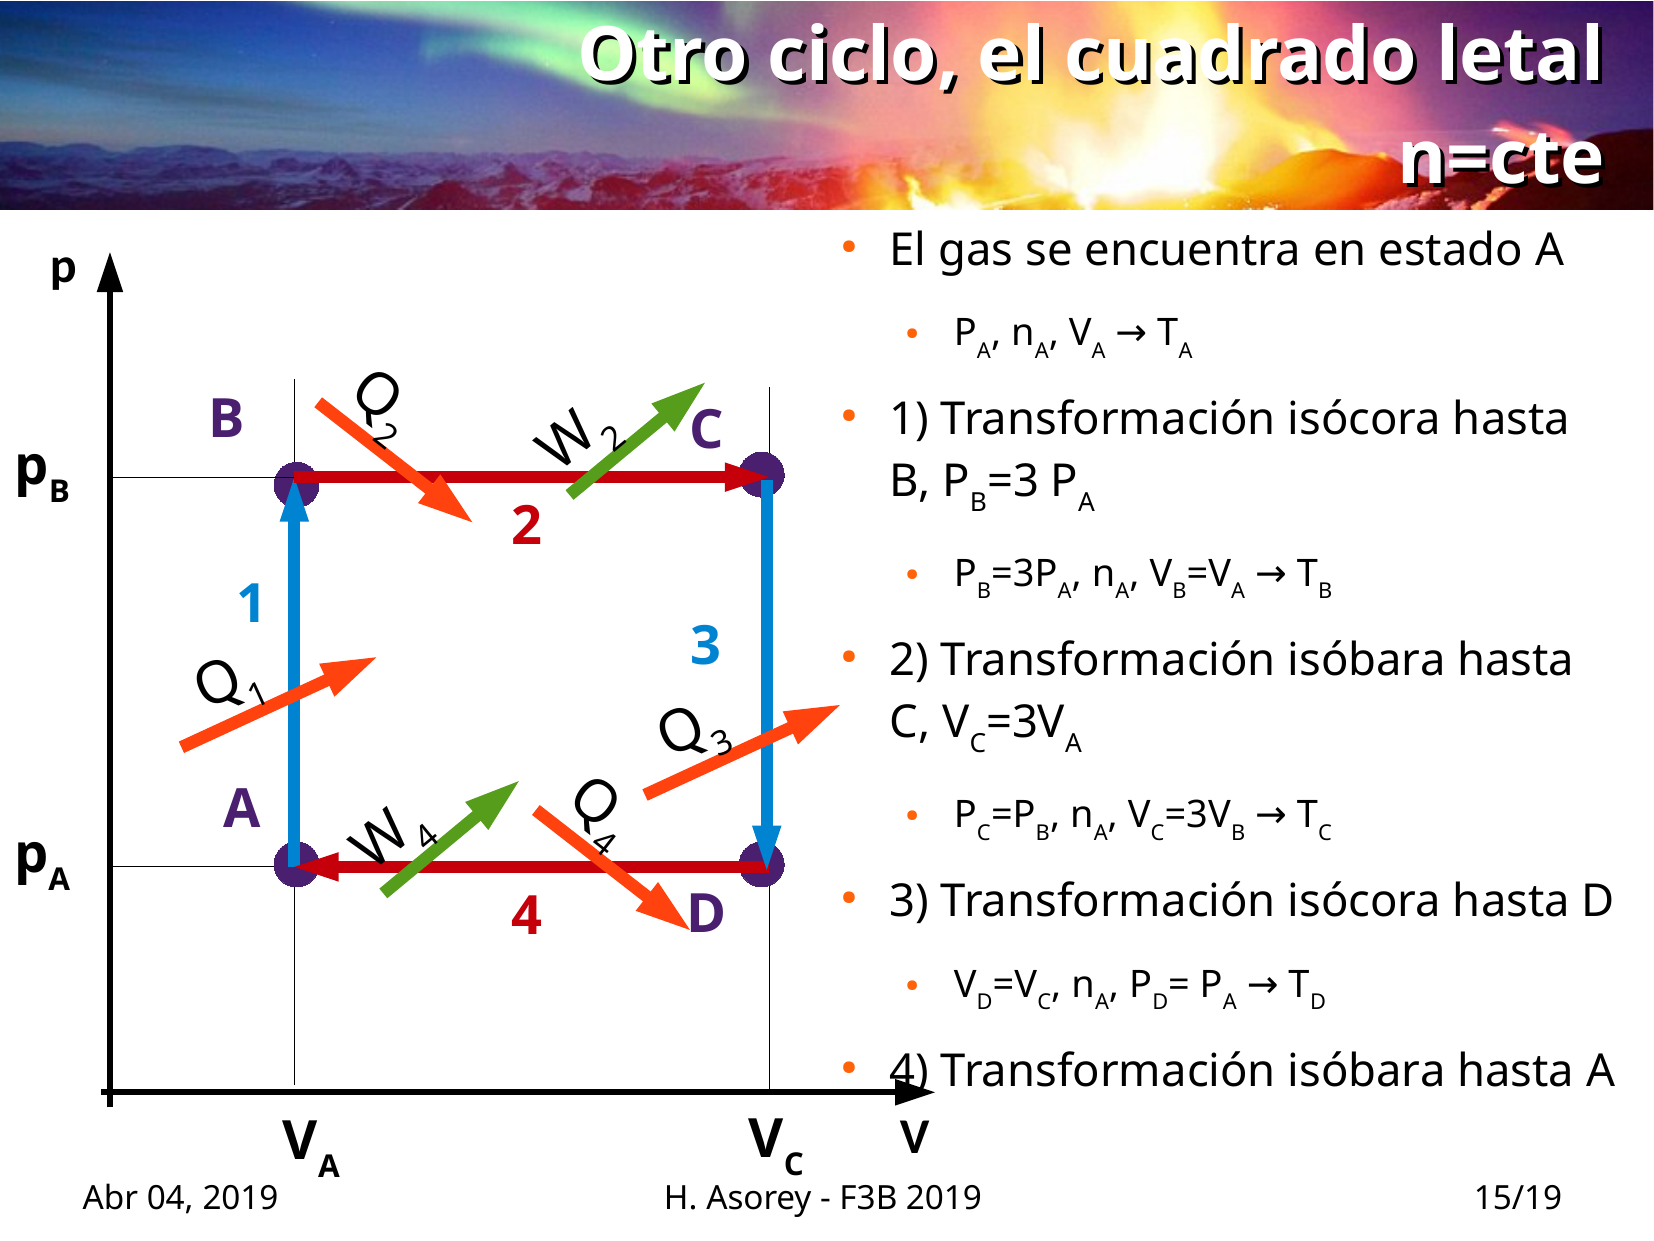

# Otro ciclo, el cuadrado letal n=cte
El gas se encuentra en estado A
PA, nA, VA → TA
1) Transformación isócora hasta B, PB=3 PA
PB=3PA, nA, VB=VA → TB
2) Transformación isóbara hasta C, VC=3VA
PC=PB, nA, VC=3VB → TC
3) Transformación isócora hasta D
VD=VC, nA, PD= PA → TD
4) Transformación isóbara hasta A
p
V
B
W2
C
Q2
pB
2
1
3
Q1
Q3
A
W4
pA
Q4
D
4
VC
VA
Abr 04, 2019
H. Asorey - F3B 2019
15